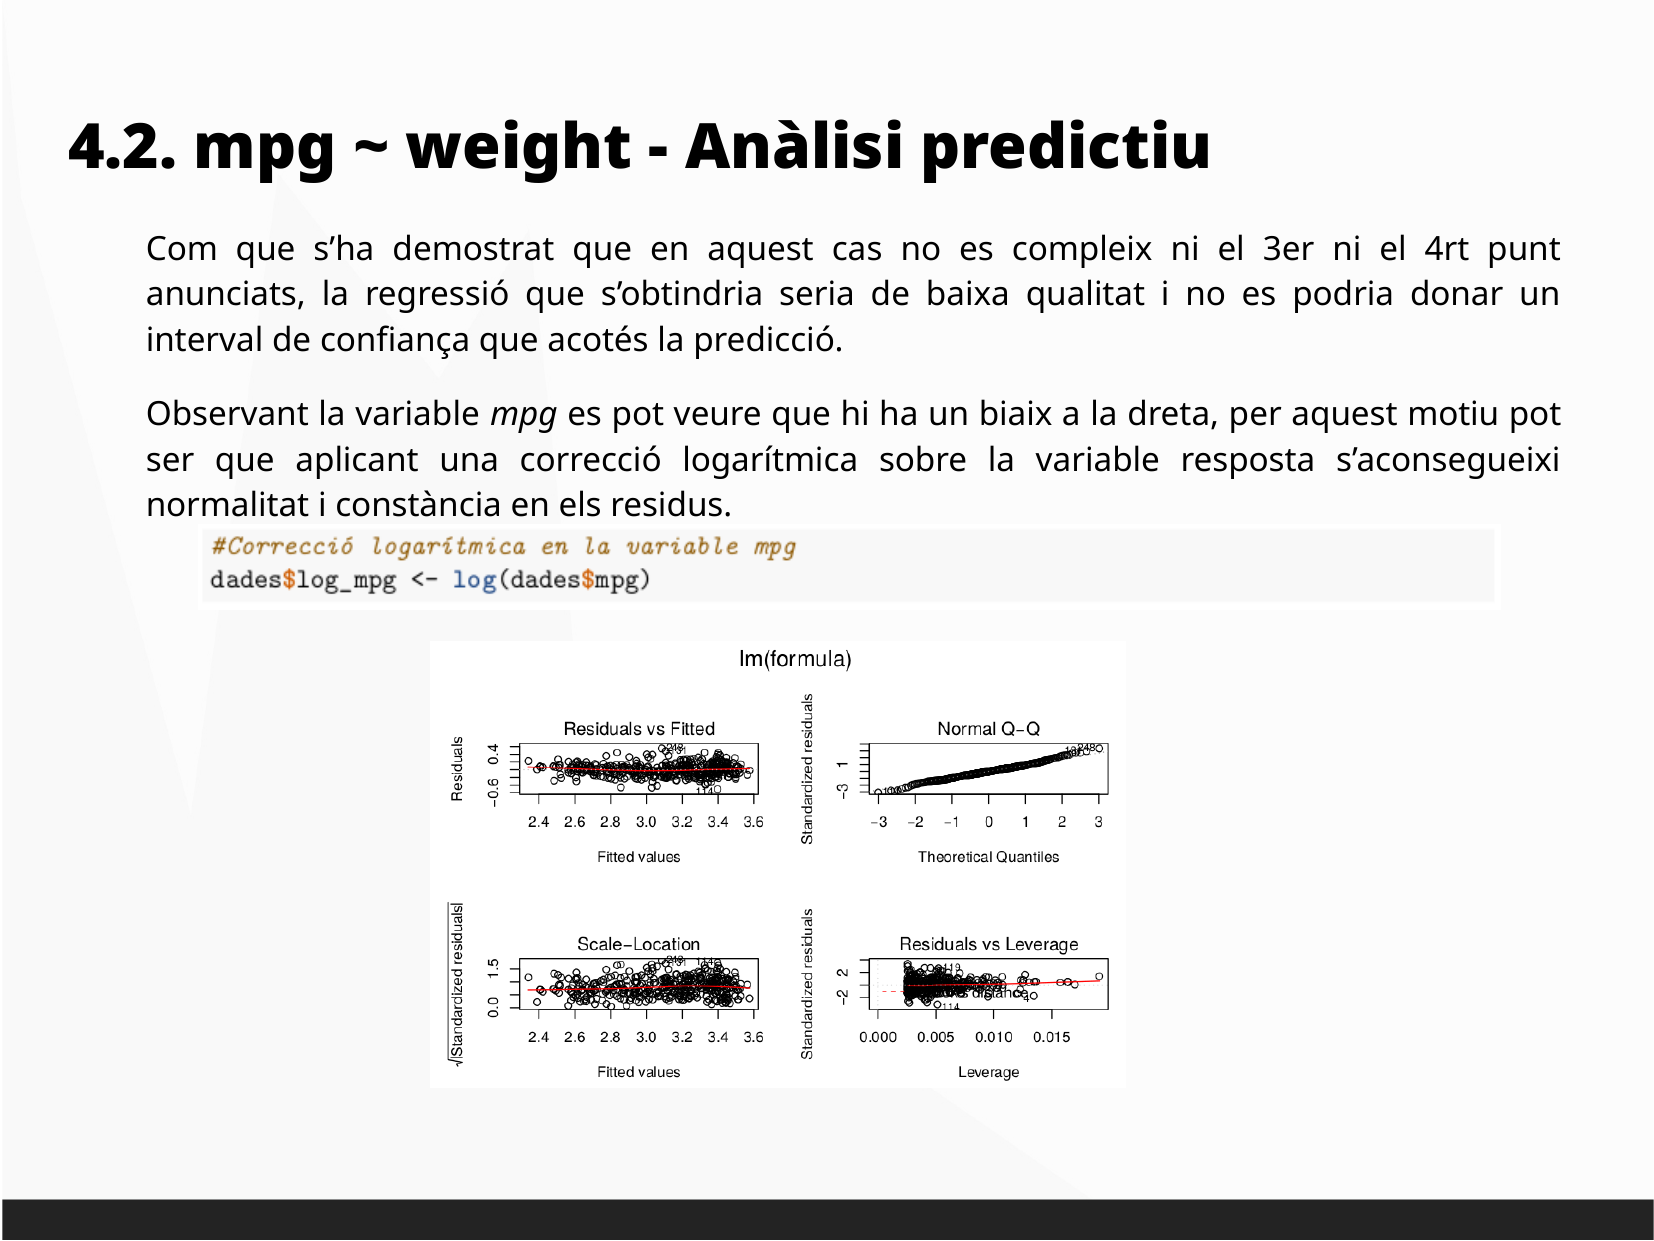

4.2. mpg ~ weight - Anàlisi predictiu
# Com que s’ha demostrat que en aquest cas no es compleix ni el 3er ni el 4rt punt anunciats, la regressió que s’obtindria seria de baixa qualitat i no es podria donar un interval de confiança que acotés la predicció.
Observant la variable mpg es pot veure que hi ha un biaix a la dreta, per aquest motiu pot ser que aplicant una correcció logarítmica sobre la variable resposta s’aconsegueixi normalitat i constància en els residus.